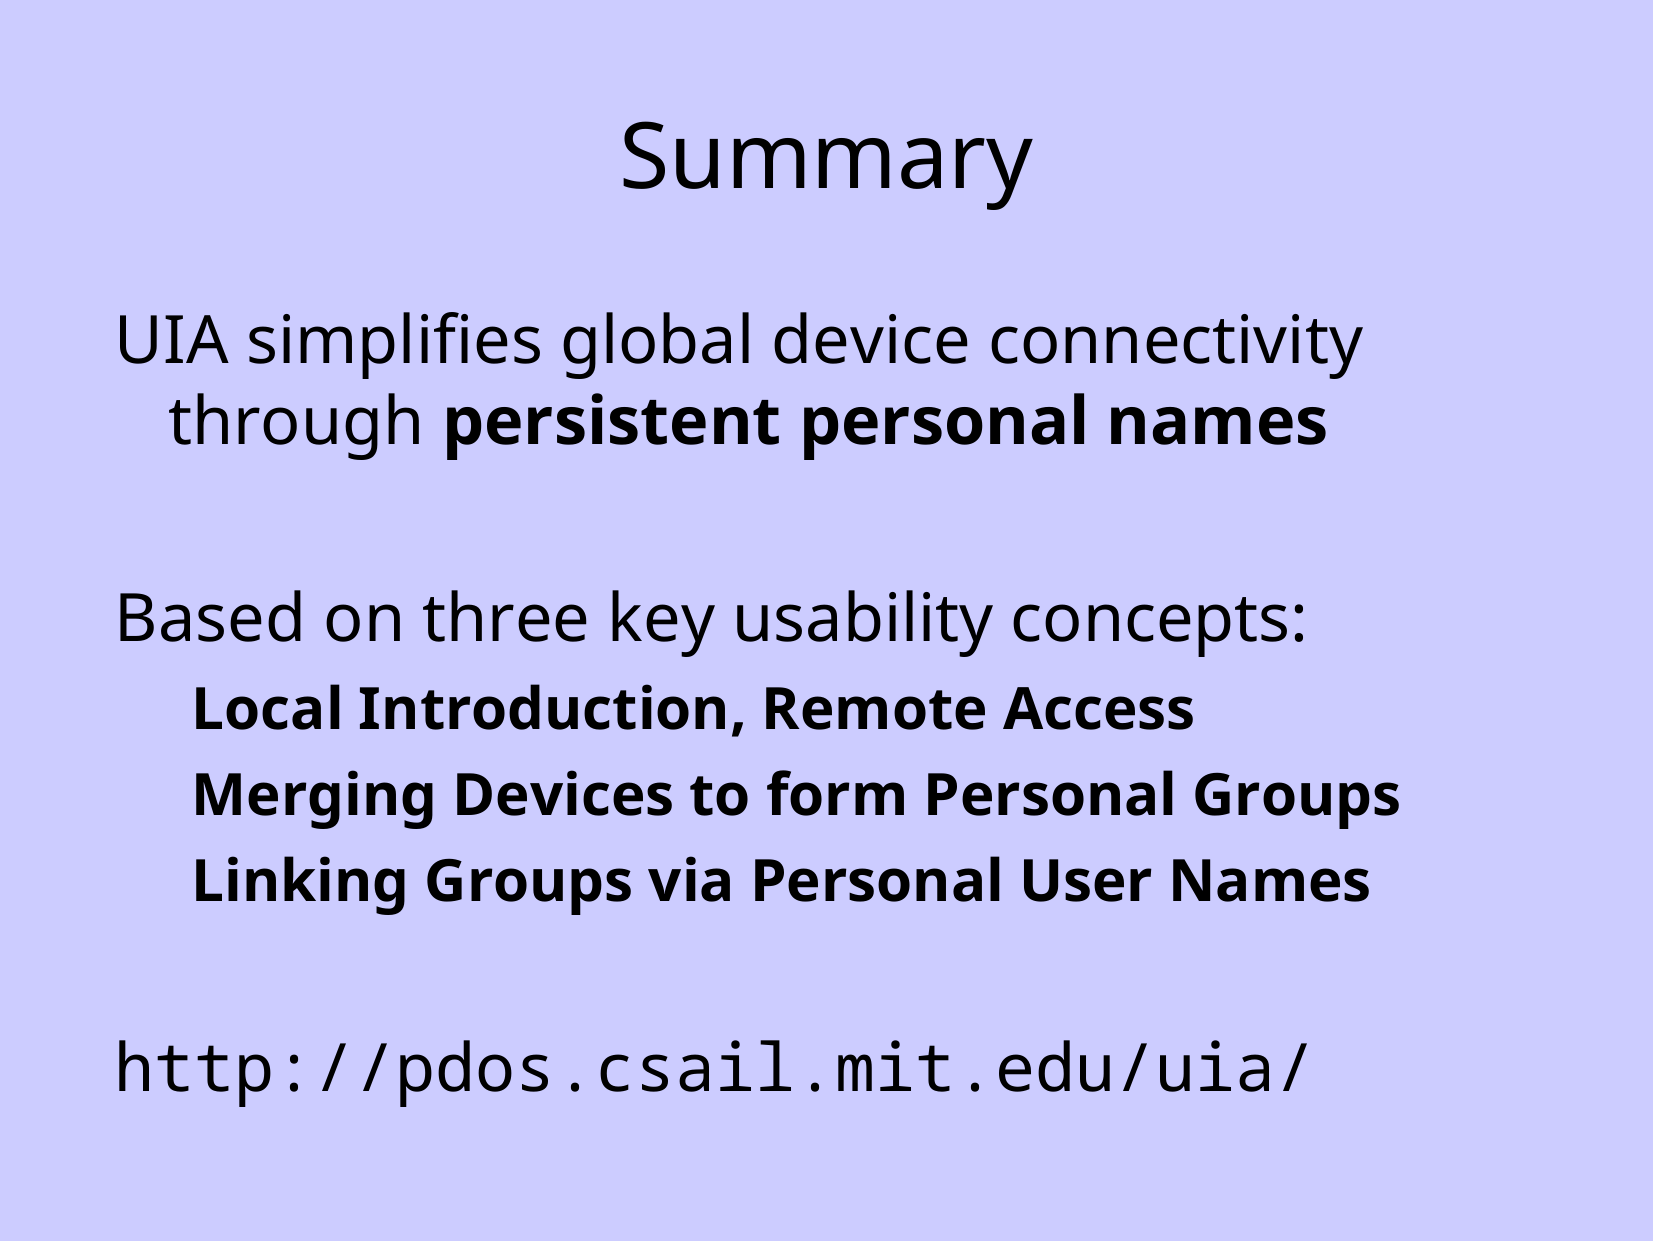

# Summary
UIA simplifies global device connectivity
through persistent personal names
Based on three key usability concepts:
Local Introduction, Remote Access
Merging Devices to form Personal Groups
Linking Groups via Personal User Names
http://pdos.csail.mit.edu/uia/